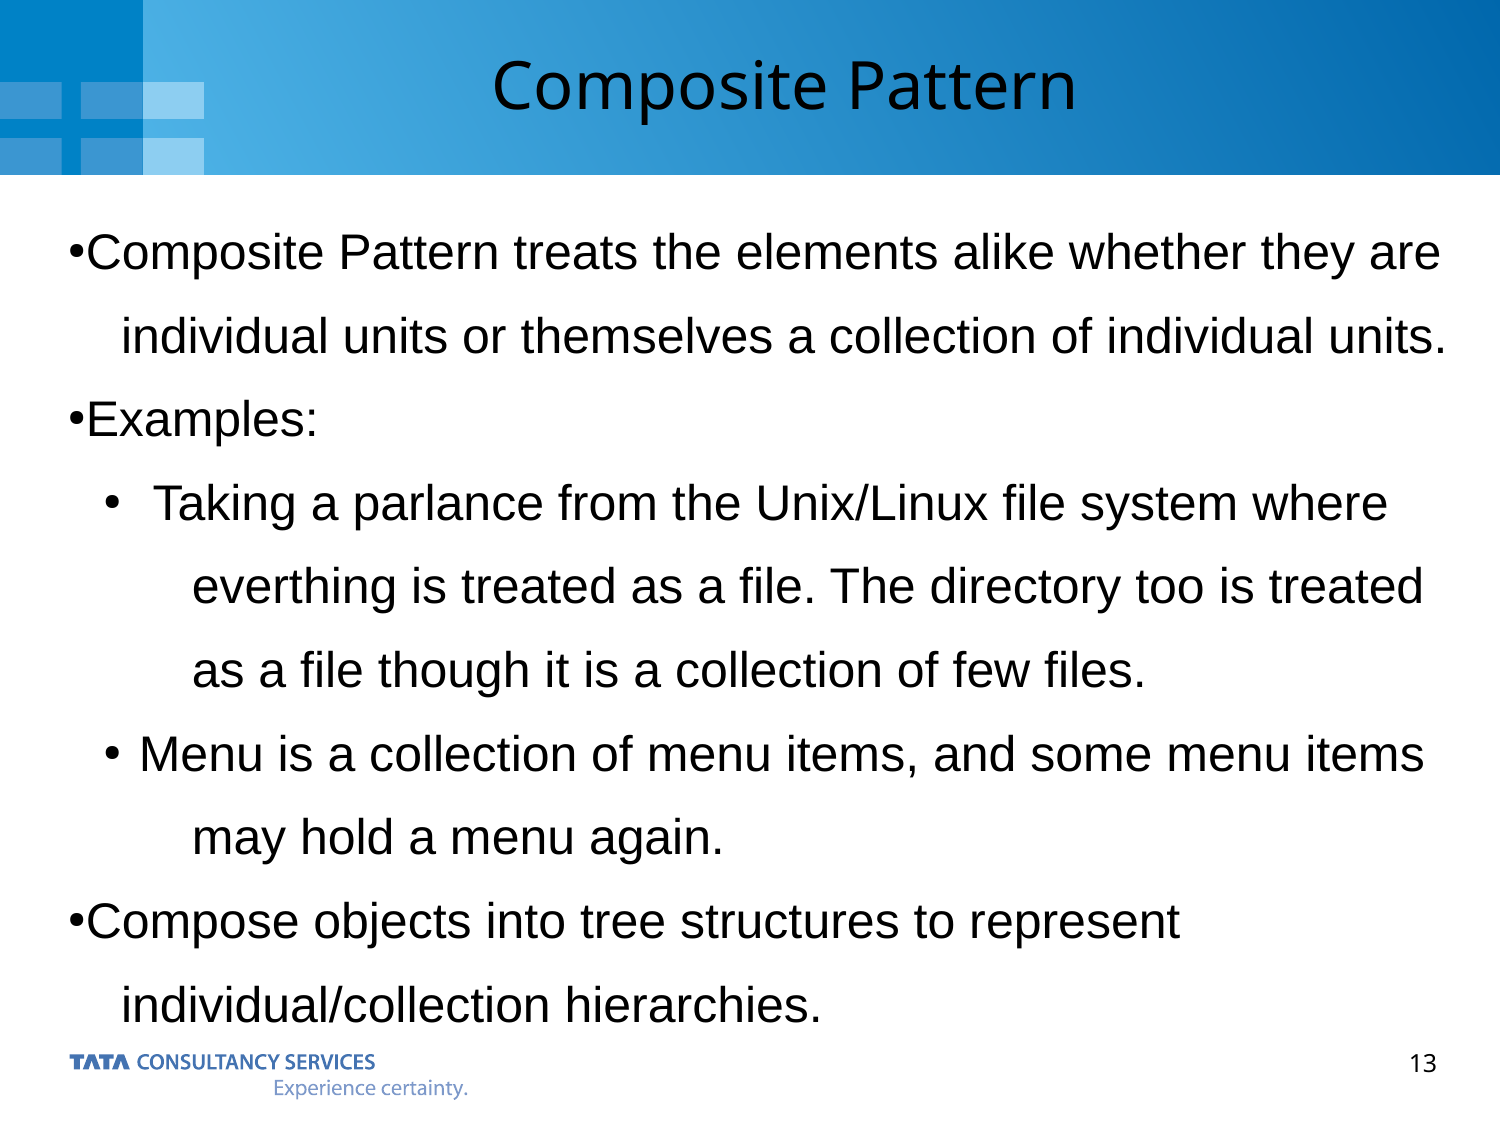

Composite Pattern
Composite Pattern treats the elements alike whether they are individual units or themselves a collection of individual units.
Examples:
 Taking a parlance from the Unix/Linux file system where everthing is treated as a file. The directory too is treated as a file though it is a collection of few files.
Menu is a collection of menu items, and some menu items may hold a menu again.
Compose objects into tree structures to represent individual/collection hierarchies.